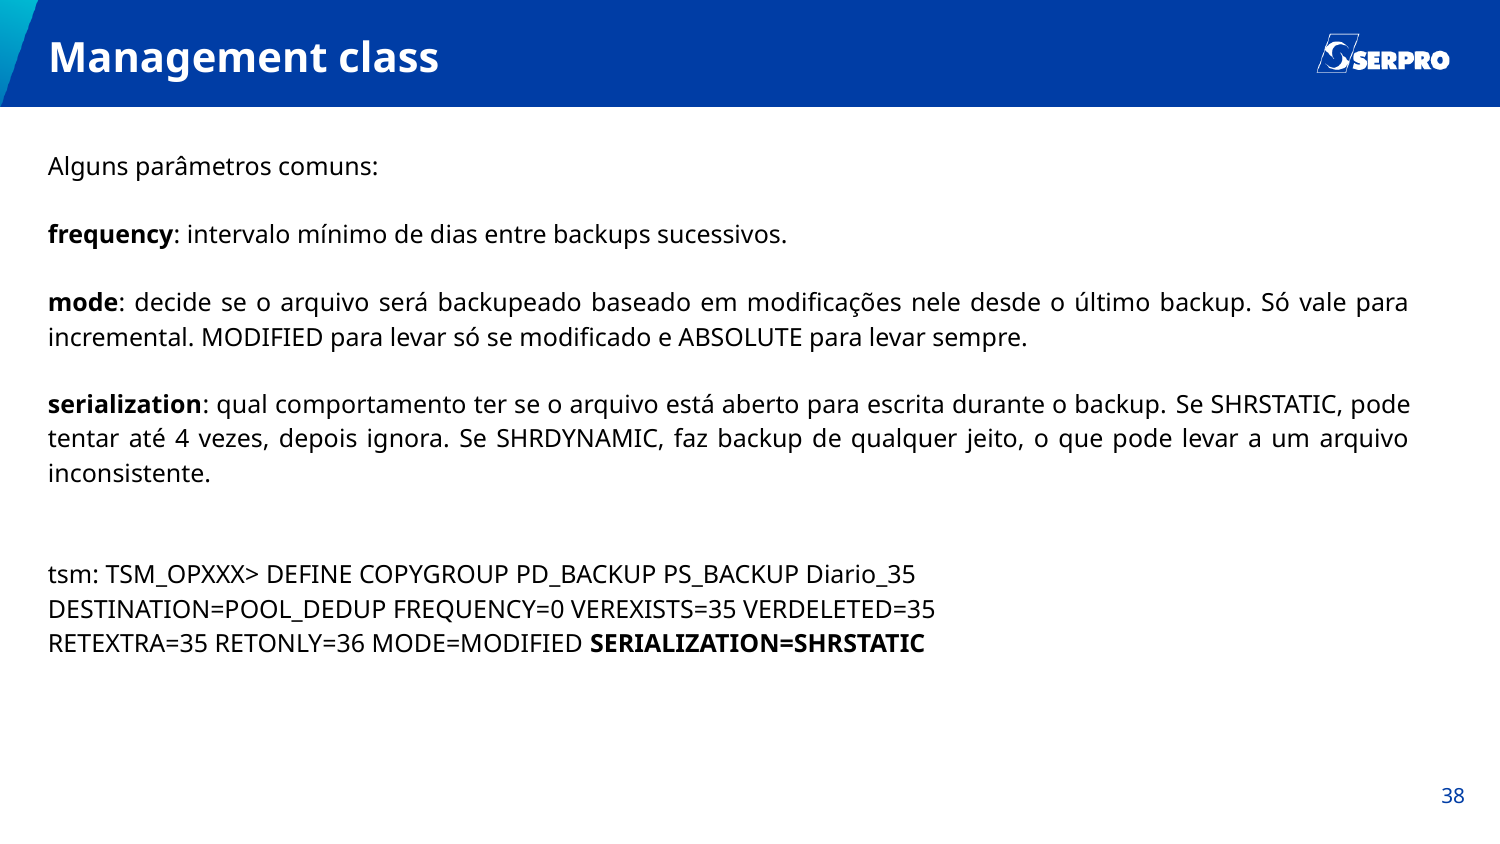

# Management class
Alguns parâmetros comuns:
frequency: intervalo mínimo de dias entre backups sucessivos.
mode: decide se o arquivo será backupeado baseado em modificações nele desde o último backup. Só vale para incremental. MODIFIED para levar só se modificado e ABSOLUTE para levar sempre.
serialization: qual comportamento ter se o arquivo está aberto para escrita durante o backup. Se SHRSTATIC, pode tentar até 4 vezes, depois ignora. Se SHRDYNAMIC, faz backup de qualquer jeito, o que pode levar a um arquivo inconsistente.
tsm: TSM_OPXXX> DEFINE COPYGROUP PD_BACKUP PS_BACKUP Diario_35
DESTINATION=POOL_DEDUP FREQUENCY=0 VEREXISTS=35 VERDELETED=35
RETEXTRA=35 RETONLY=36 MODE=MODIFIED SERIALIZATION=SHRSTATIC